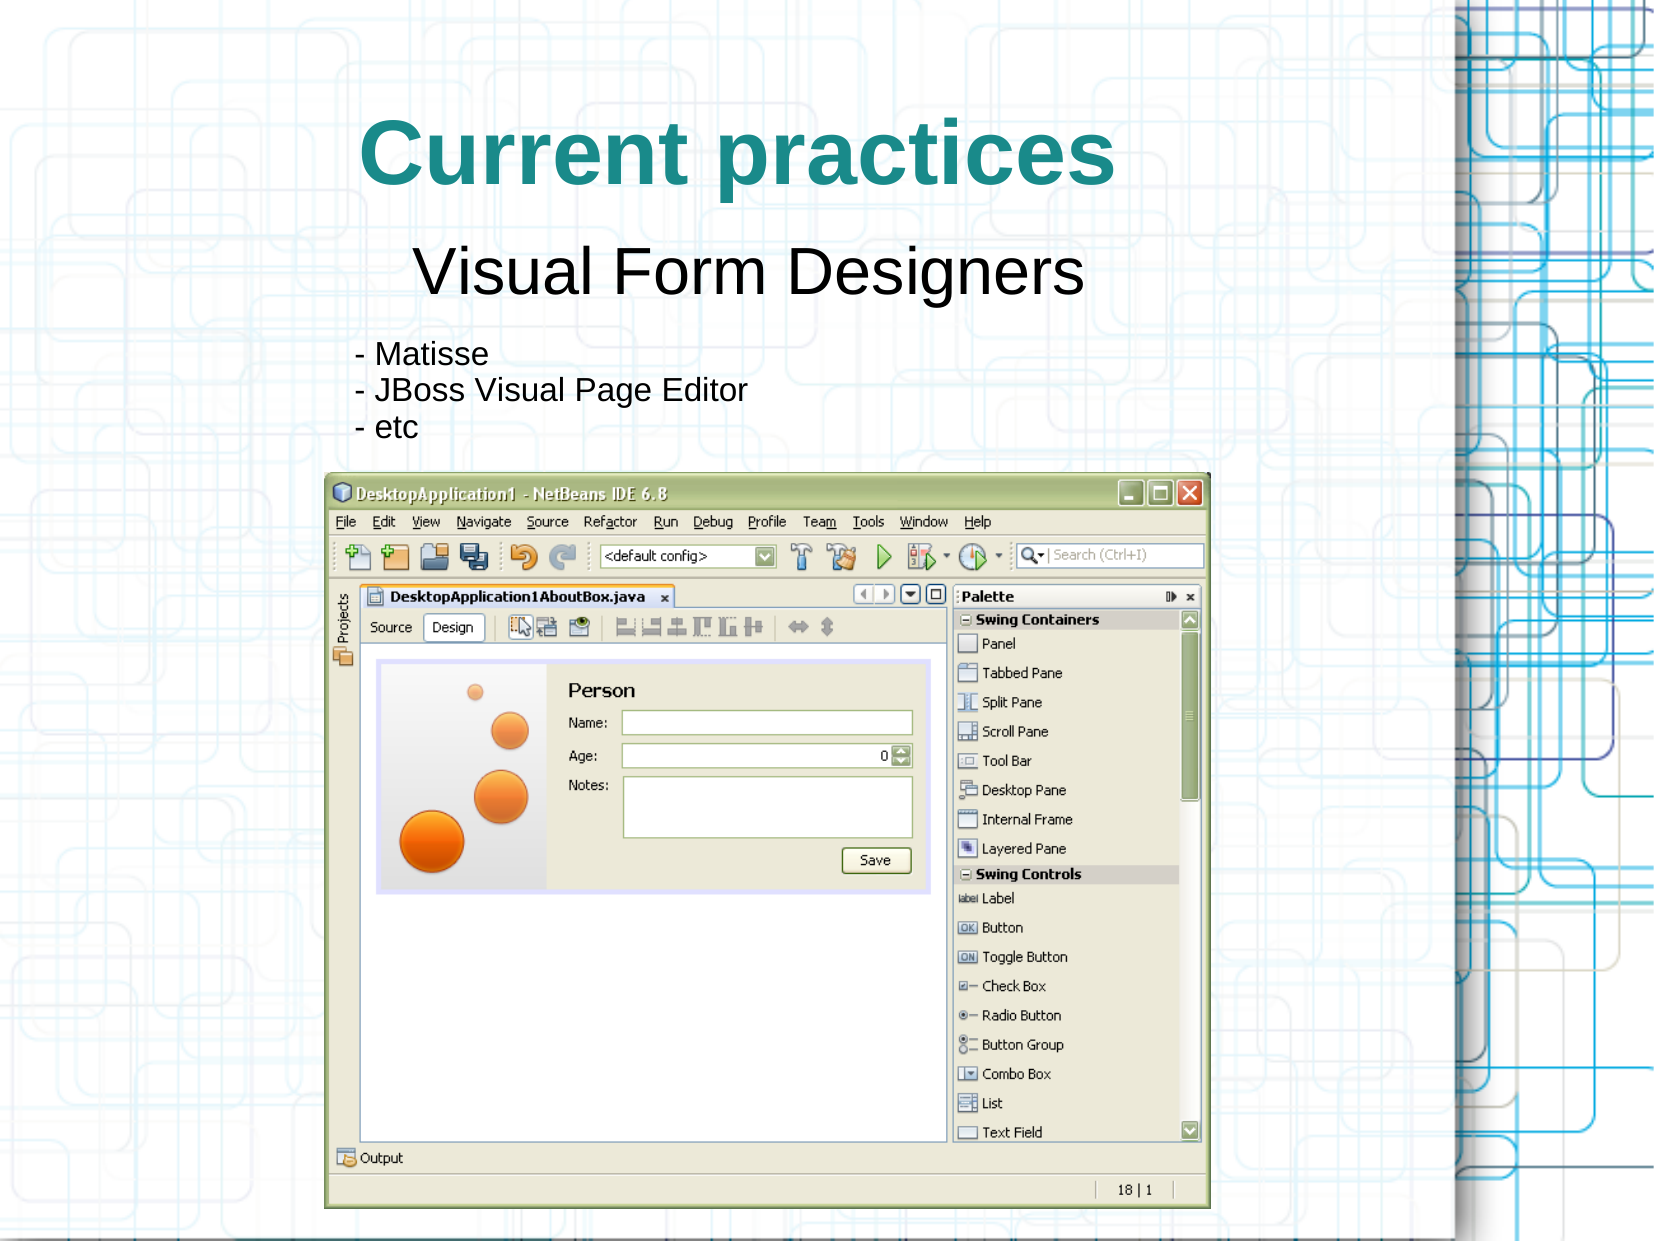

# Current practices
Visual Form Designers
- Matisse
- JBoss Visual Page Editor
- etc